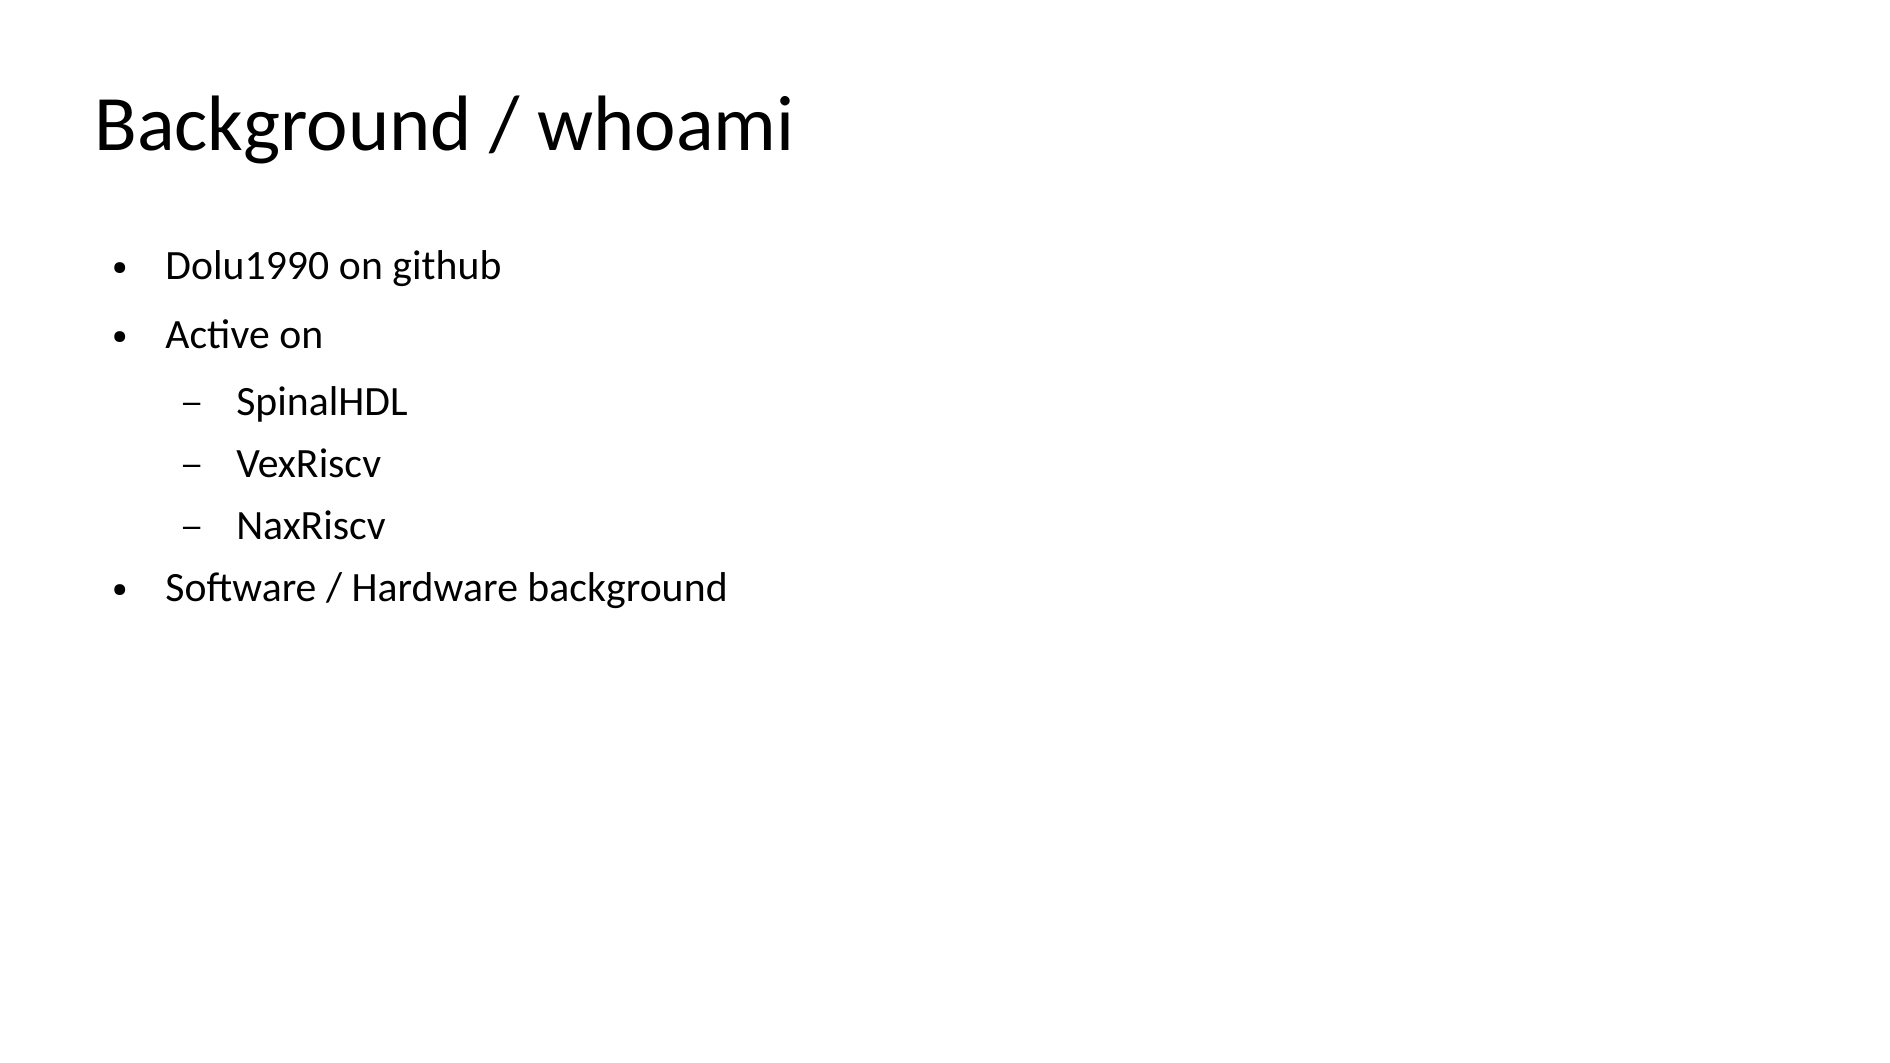

# Background / whoami
Dolu1990 on github
Active on
SpinalHDL
VexRiscv
NaxRiscv
Software / Hardware background